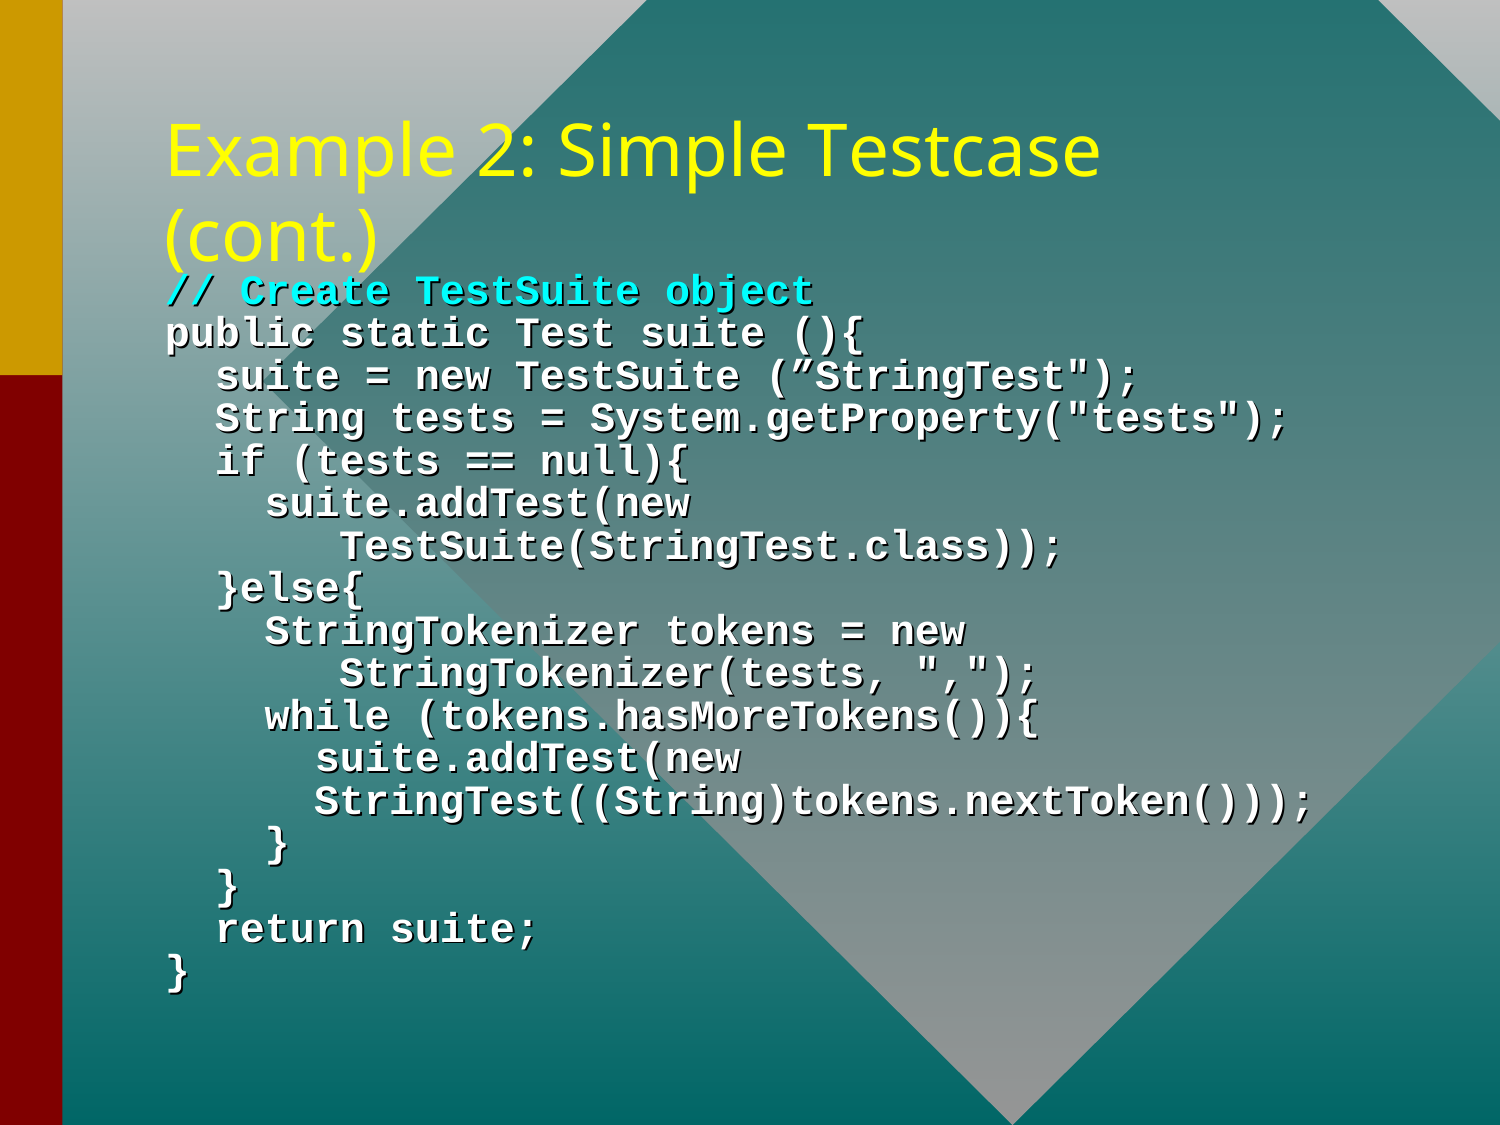

# Example 2: Simple Testcase (cont.)
// Create TestSuite object
public static Test suite (){
 suite = new TestSuite (”StringTest");
 String tests = System.getProperty("tests");
 if (tests == null){
 suite.addTest(new
		 TestSuite(StringTest.class));
 }else{
 StringTokenizer tokens = new
			 StringTokenizer(tests, ",");
 while (tokens.hasMoreTokens()){
 suite.addTest(new
 	StringTest((String)tokens.nextToken()));
 }
 }
 return suite;
}